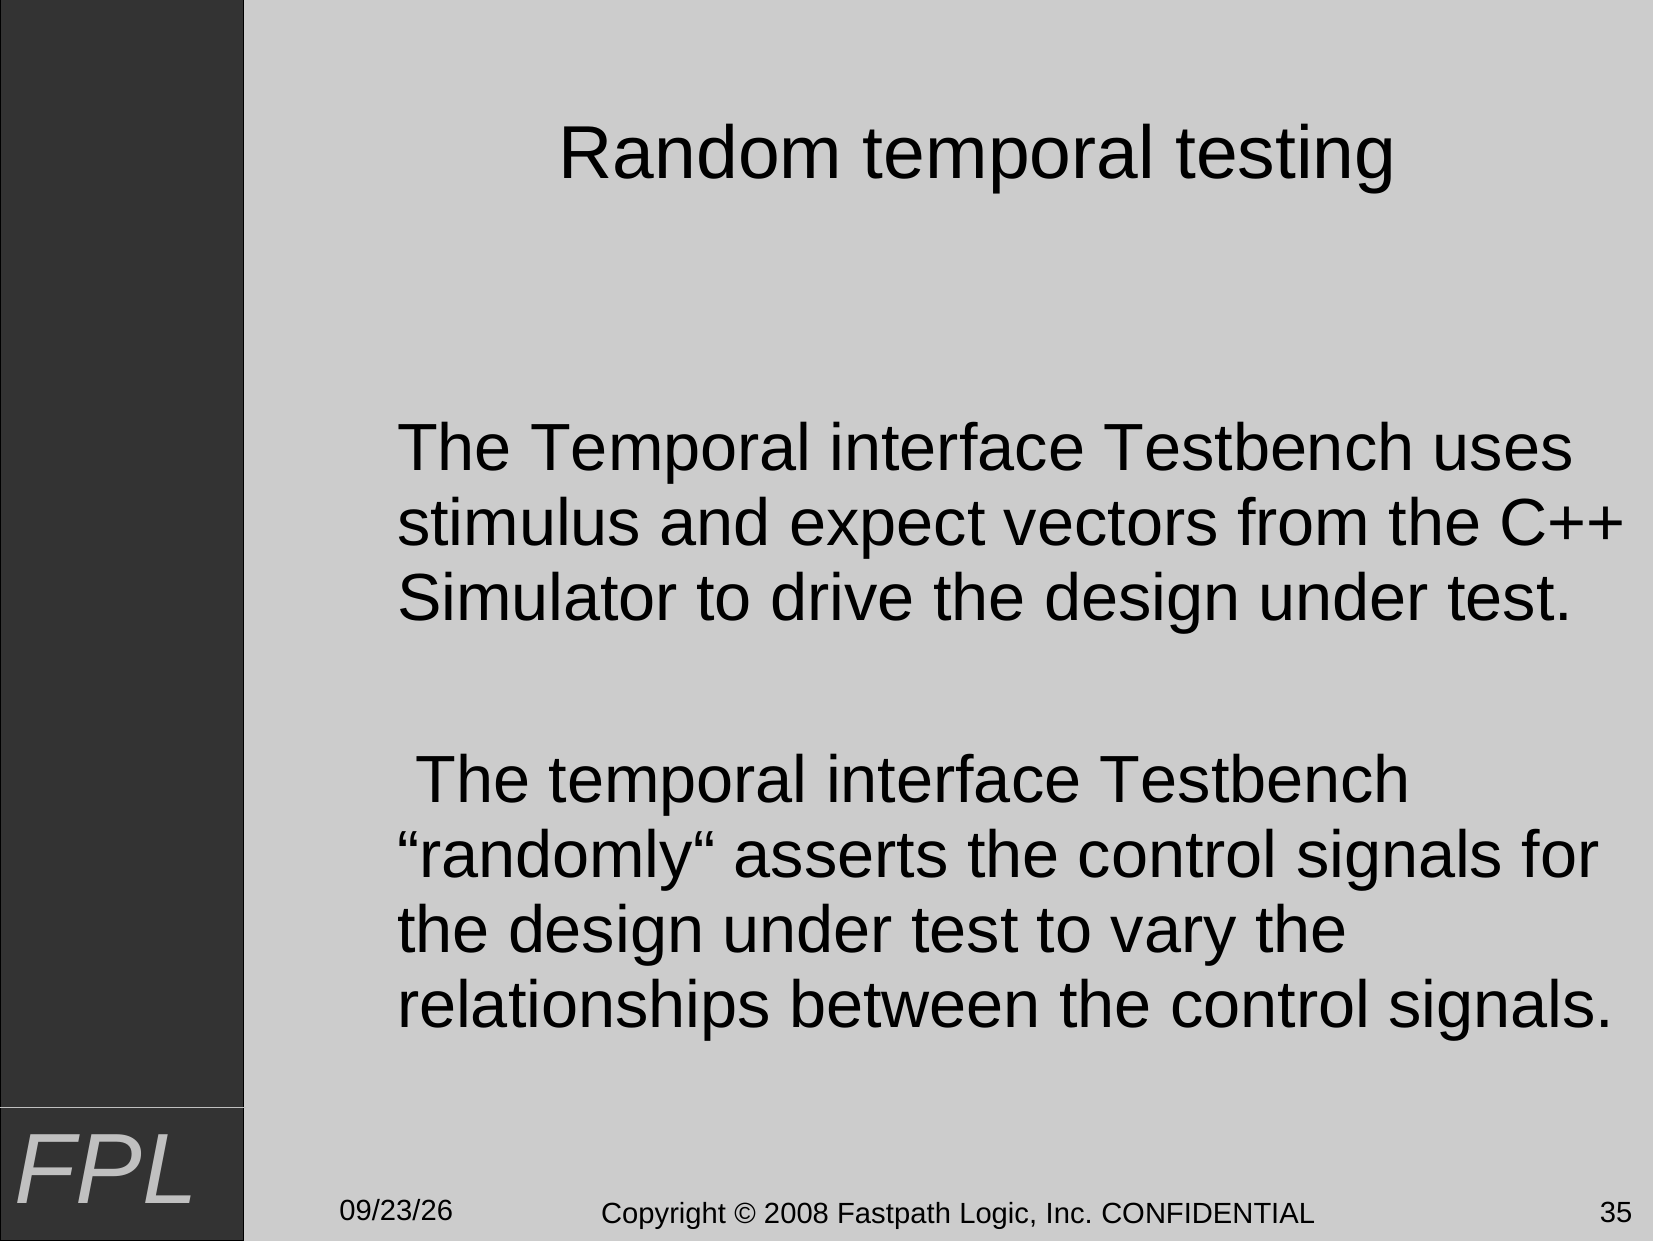

# Random temporal testing
The Temporal interface Testbench uses stimulus and expect vectors from the C++ Simulator to drive the design under test.
 The temporal interface Testbench “randomly“ asserts the control signals for the design under test to vary the relationships between the control signals.
35
© 2008 FASTPATH LOGIC INC.